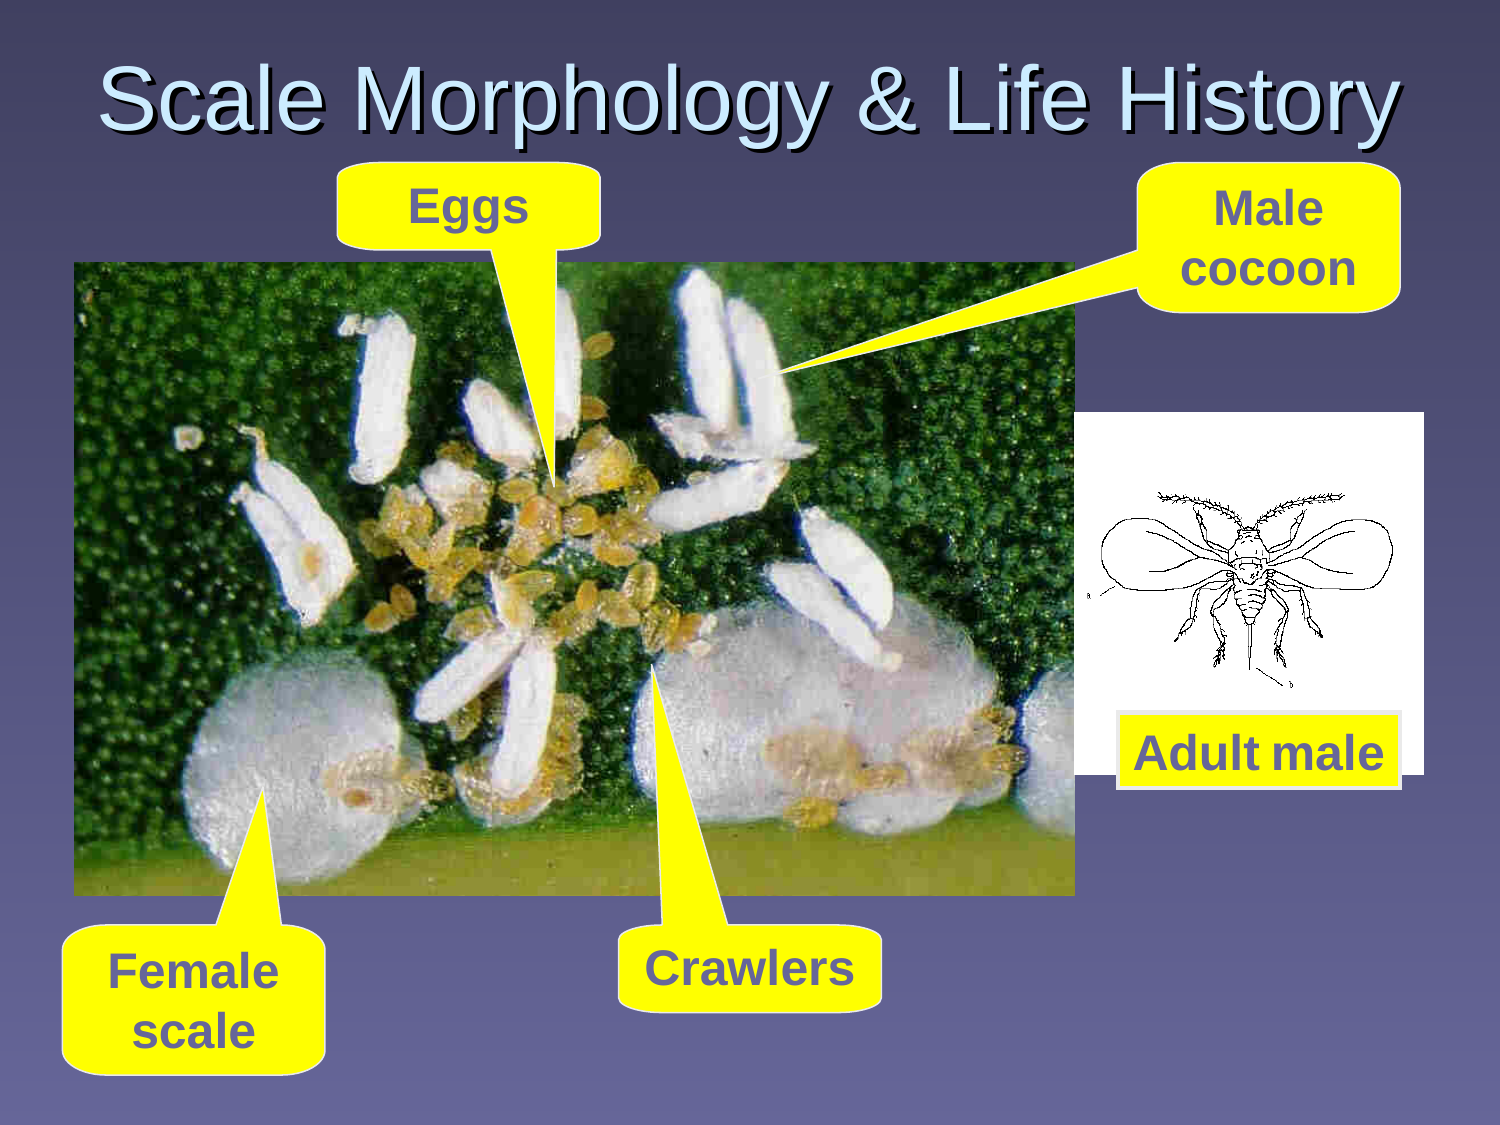

# Scale Morphology & Life History
Eggs
Male
cocoon
Adult male
Female
scale
Crawlers